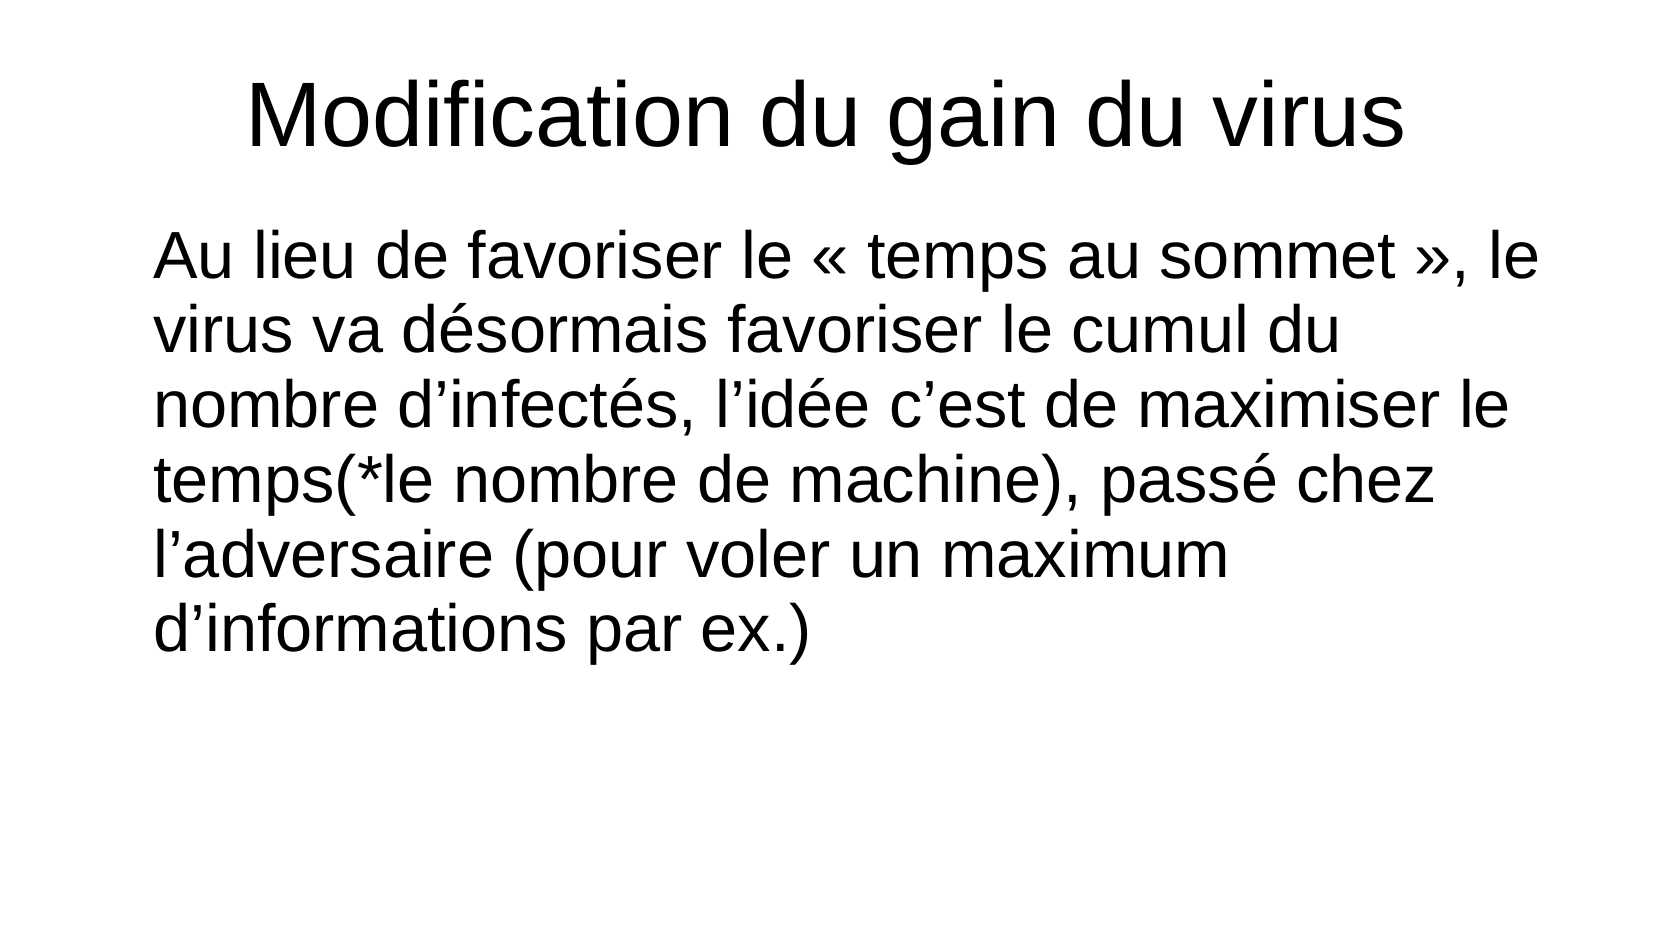

# Modification du gain du virus
Au lieu de favoriser le « temps au sommet », le virus va désormais favoriser le cumul du nombre d’infectés, l’idée c’est de maximiser le temps(*le nombre de machine), passé chez l’adversaire (pour voler un maximum d’informations par ex.)